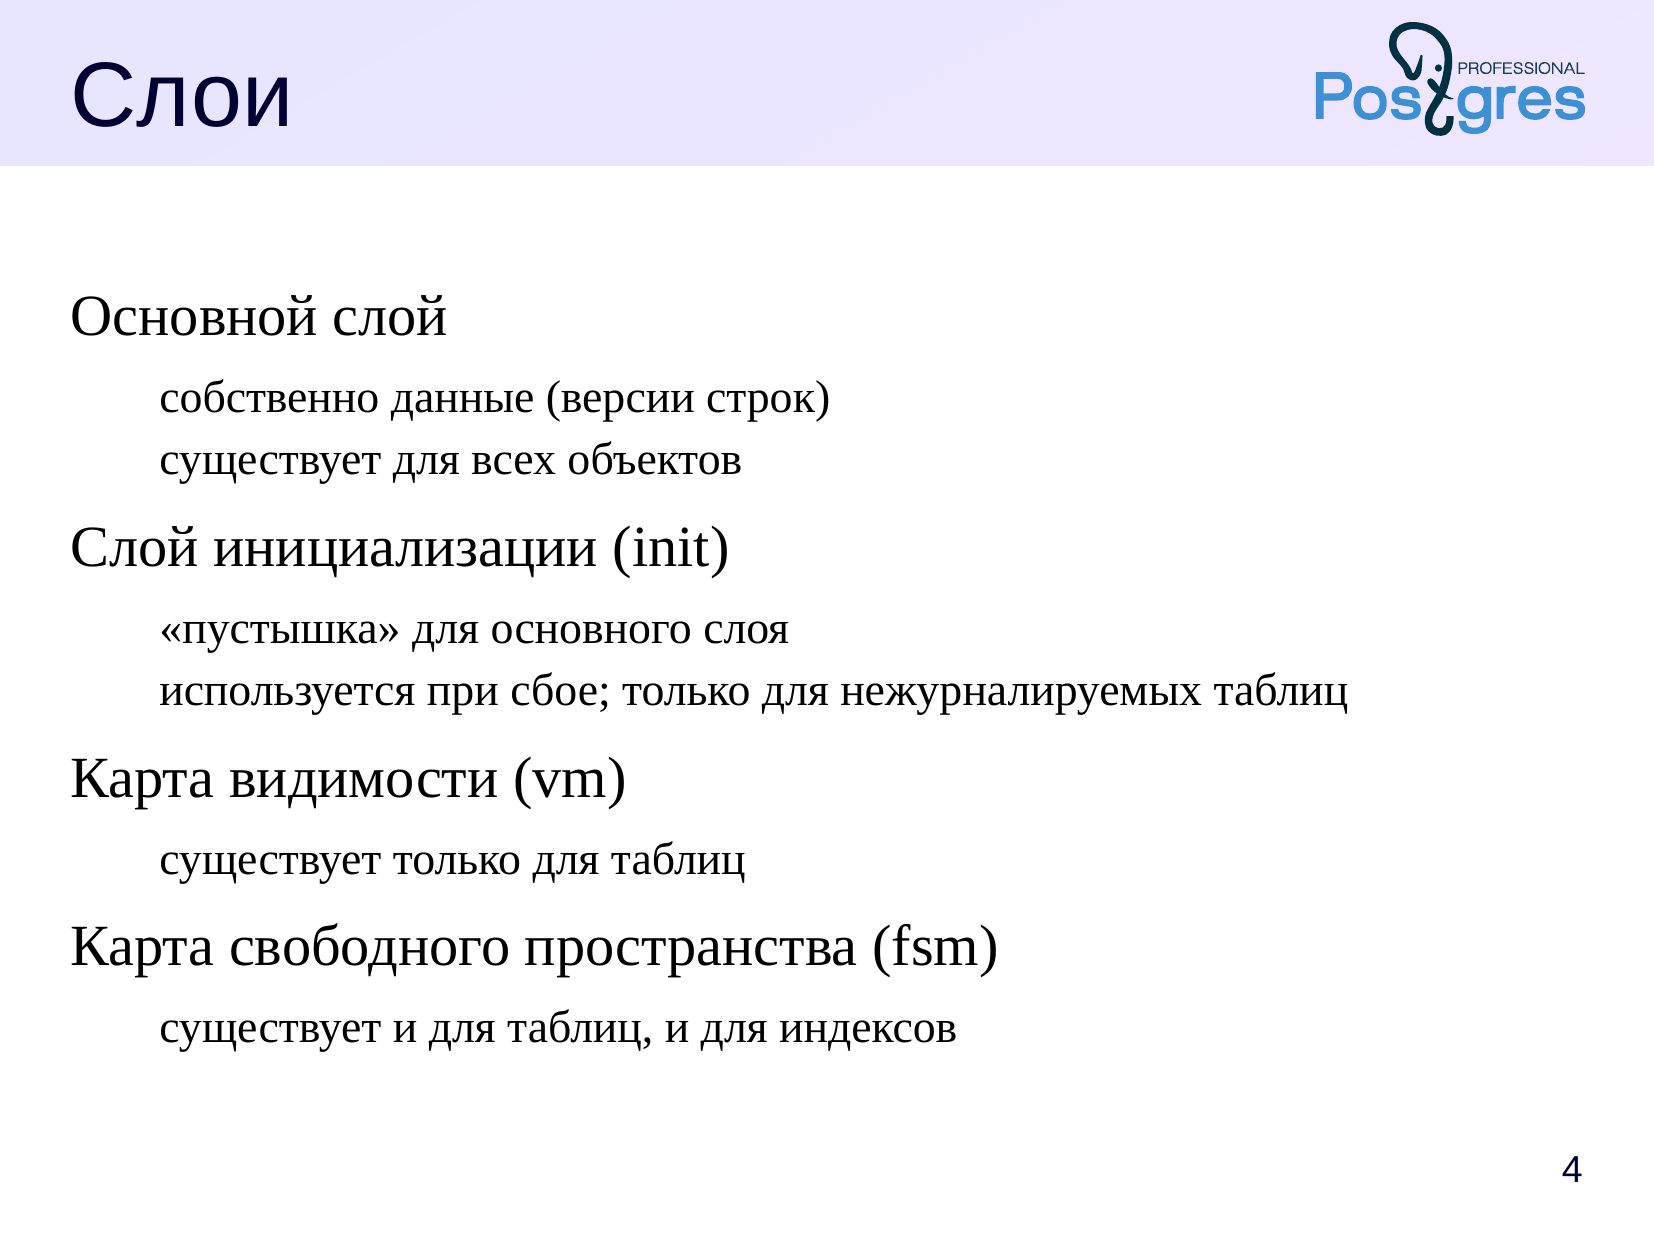

# Слои
Основной слой
собственно данные (версии строк)
существует для всех объектов
Слой инициализации (init)
«пустышка» для основного слоя
используется при сбое; только для нежурналируемых таблиц
Карта видимости (vm)
существует только для таблиц
Карта свободного пространства (fsm)
существует и для таблиц, и для индексов